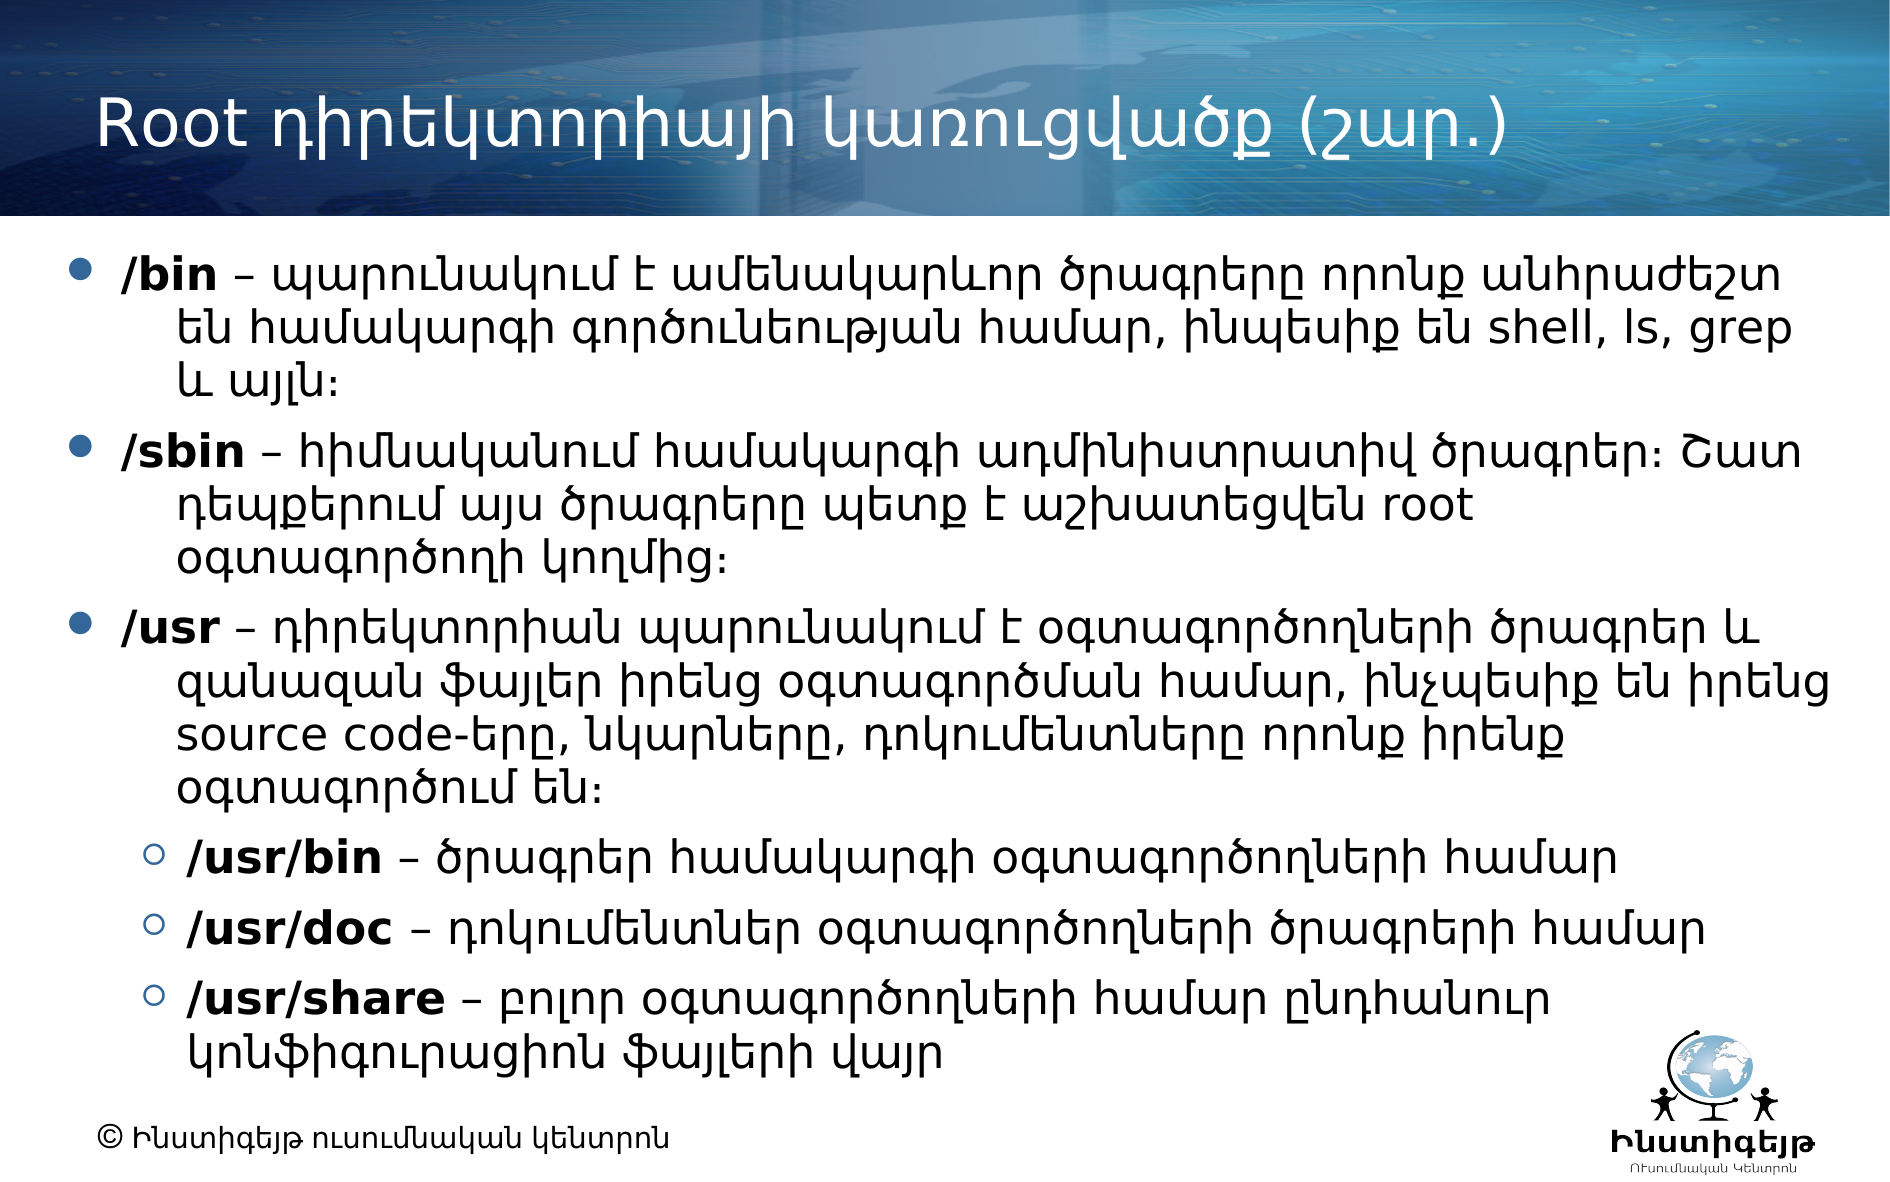

# Root դիրեկտորիայի կառուցվածք (շար․)
/bin – պարունակում է ամենակարևոր ծրագրերը որոնք անհրաժեշտ են համակարգի գործունեության համար, ինպեսիք են shell, ls, grep և այլն։
/sbin – հիմնականում համակարգի ադմինիստրատիվ ծրագրեր։ Շատ դեպքերում այս ծրագրերը պետք է աշխատեցվեն root օգտագործողի կողմից։
/usr – դիրեկտորիան պարունակում է օգտագործողների ծրագրեր և զանազան ֆայլեր իրենց օգտագործման համար, ինչպեսիք են իրենց source code-երը, նկարները, դոկումենտները որոնք իրենք օգտագործում են։
/usr/bin – ծրագրեր համակարգի օգտագործողների համար
/usr/doc – դոկումենտներ օգտագործողների ծրագրերի համար
/usr/share – բոլոր օգտագործողների համար ընդհանուր կոնֆիգուրացիոն ֆայլերի վայր